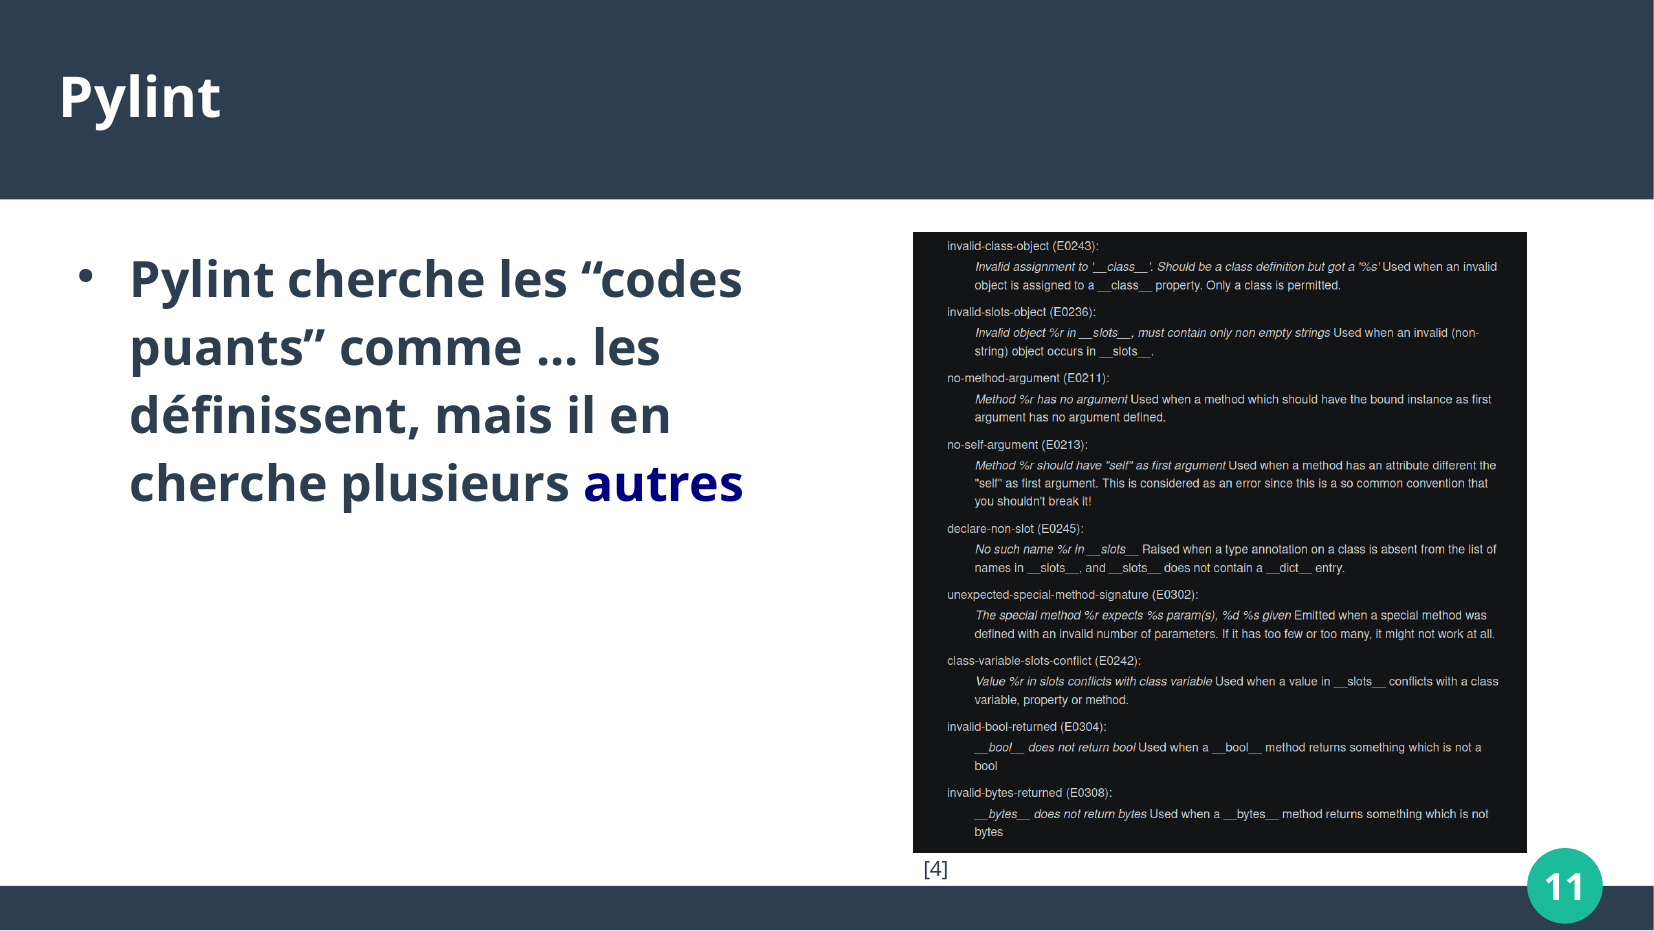

# Pylint
Pylint cherche les “codes puants” comme ... les définissent, mais il en cherche plusieurs autres
[4]